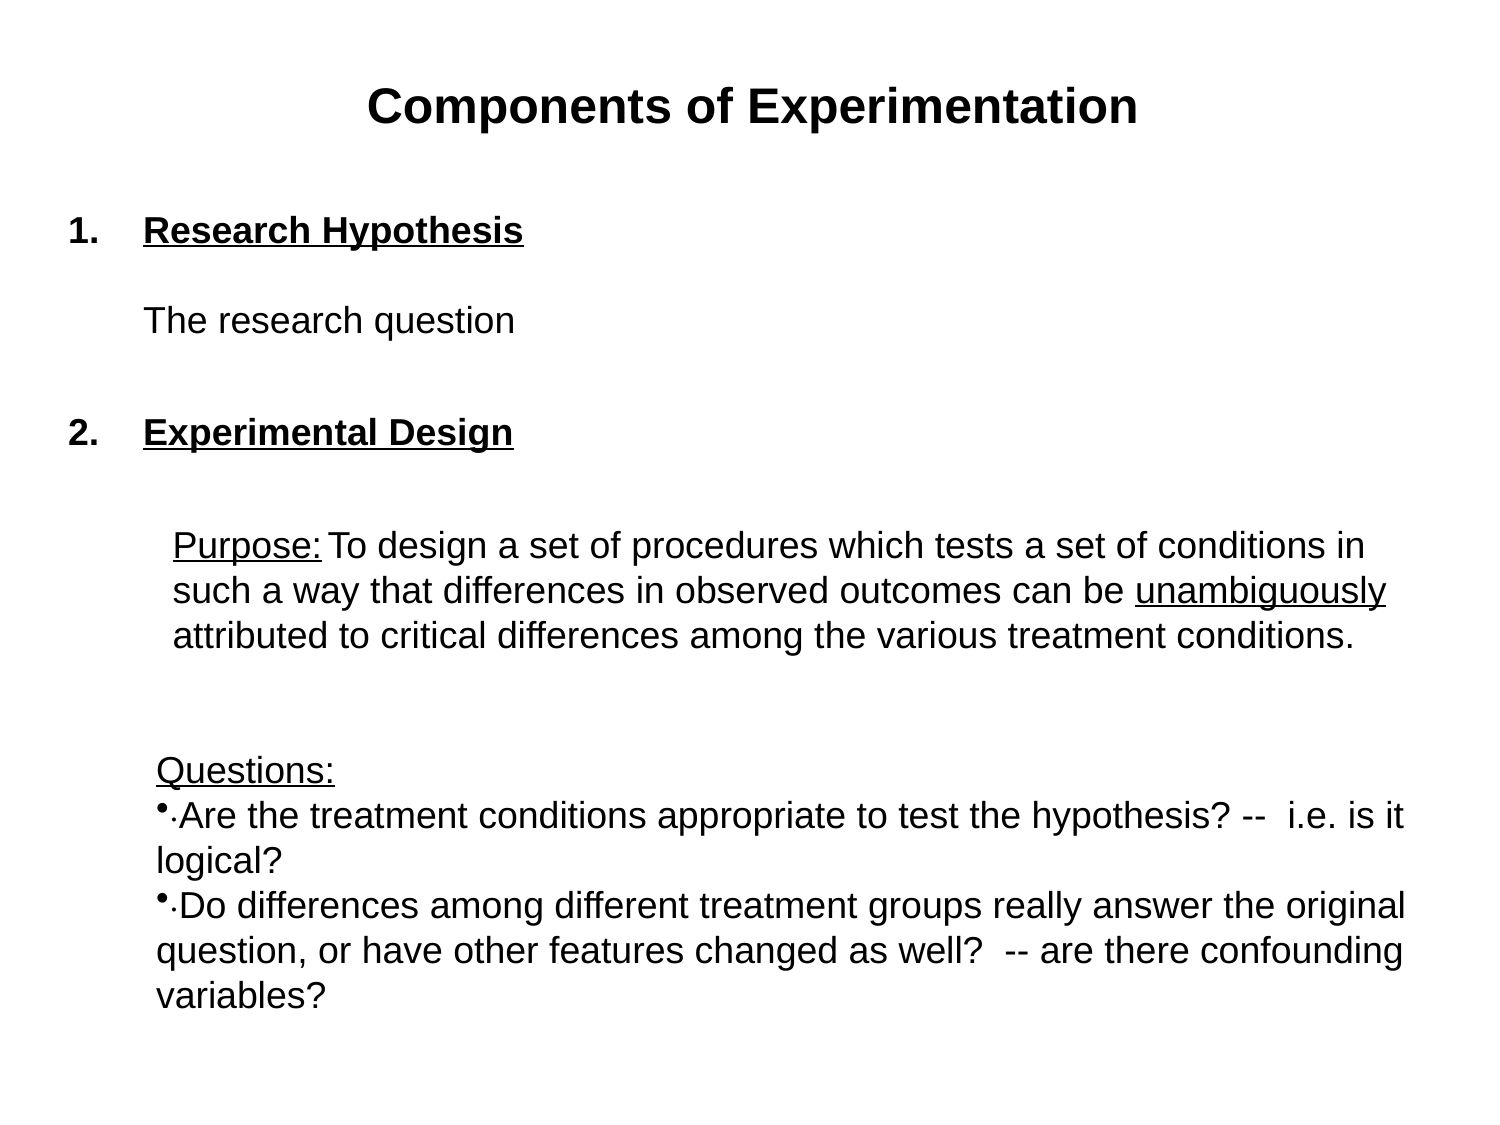

Components of Experimentation
 	Research Hypothesis
	The research question
2.	Experimental Design
Purpose: To design a set of procedures which tests a set of conditions in such a way that differences in observed outcomes can be unambiguously attributed to critical differences among the various treatment conditions.
	Questions:
Are the treatment conditions appropriate to test the hypothesis? -- i.e. is it logical?
Do differences among different treatment groups really answer the original question, or have other features changed as well? -- are there confounding variables?